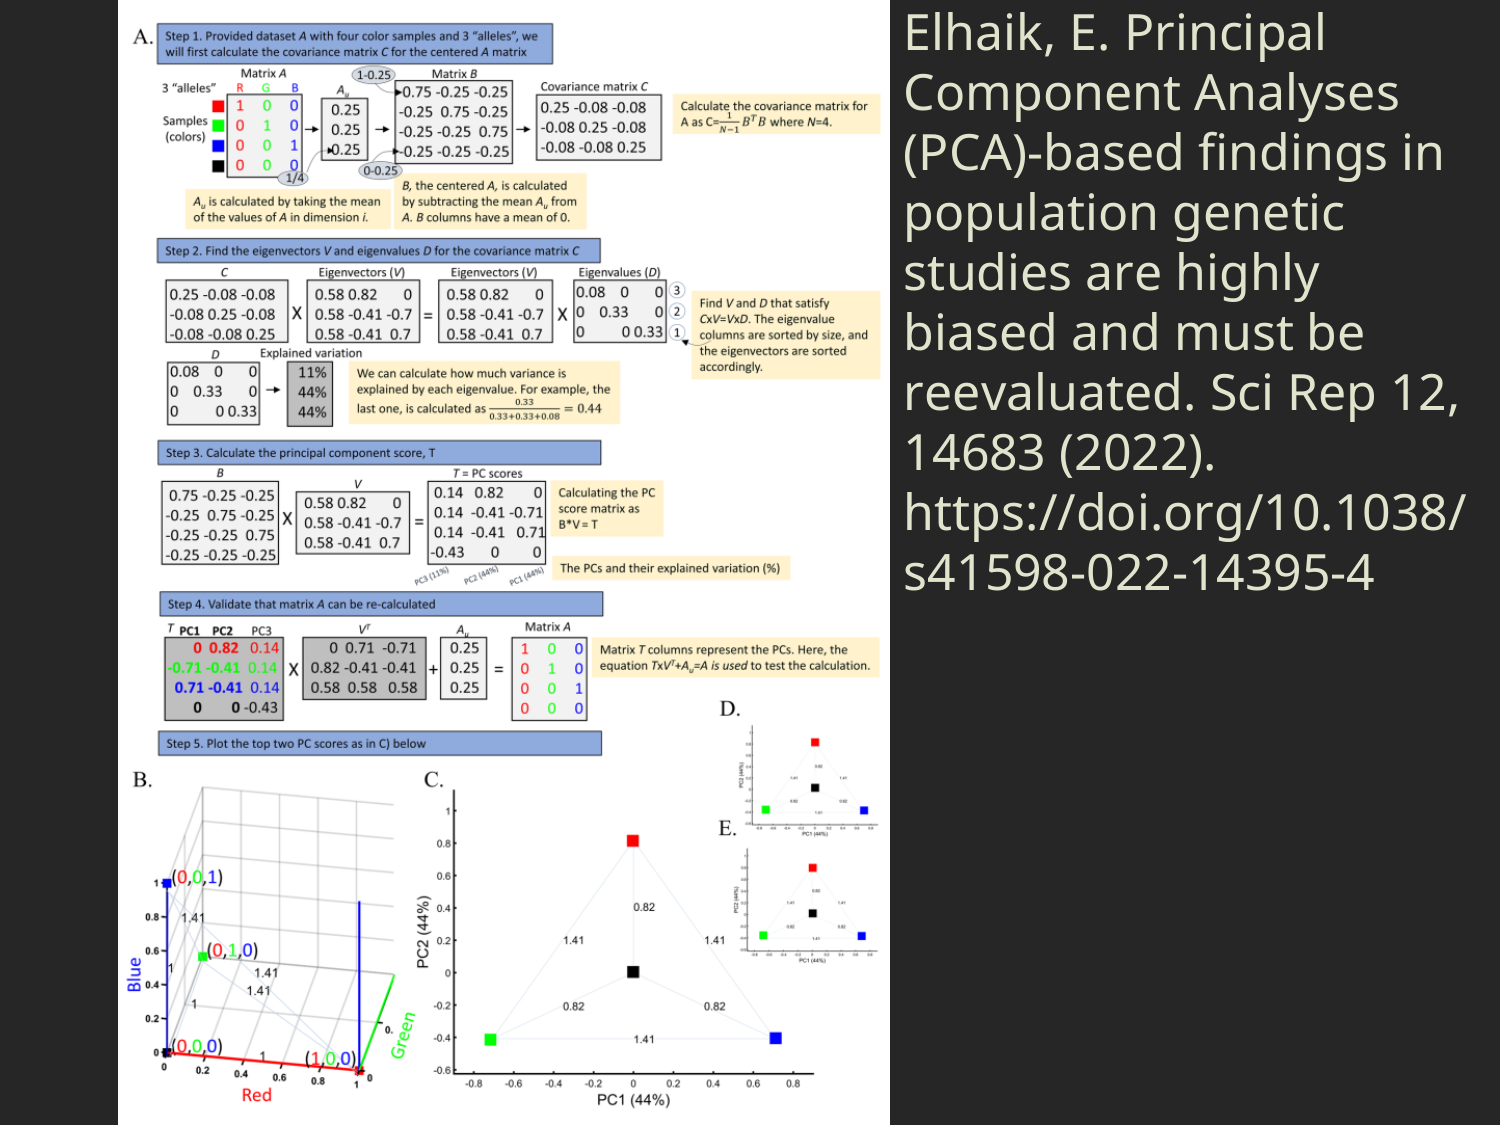

Elhaik, E. Principal Component Analyses (PCA)-based findings in population genetic studies are highly biased and must be reevaluated. Sci Rep 12, 14683 (2022). https://doi.org/10.1038/s41598-022-14395-4